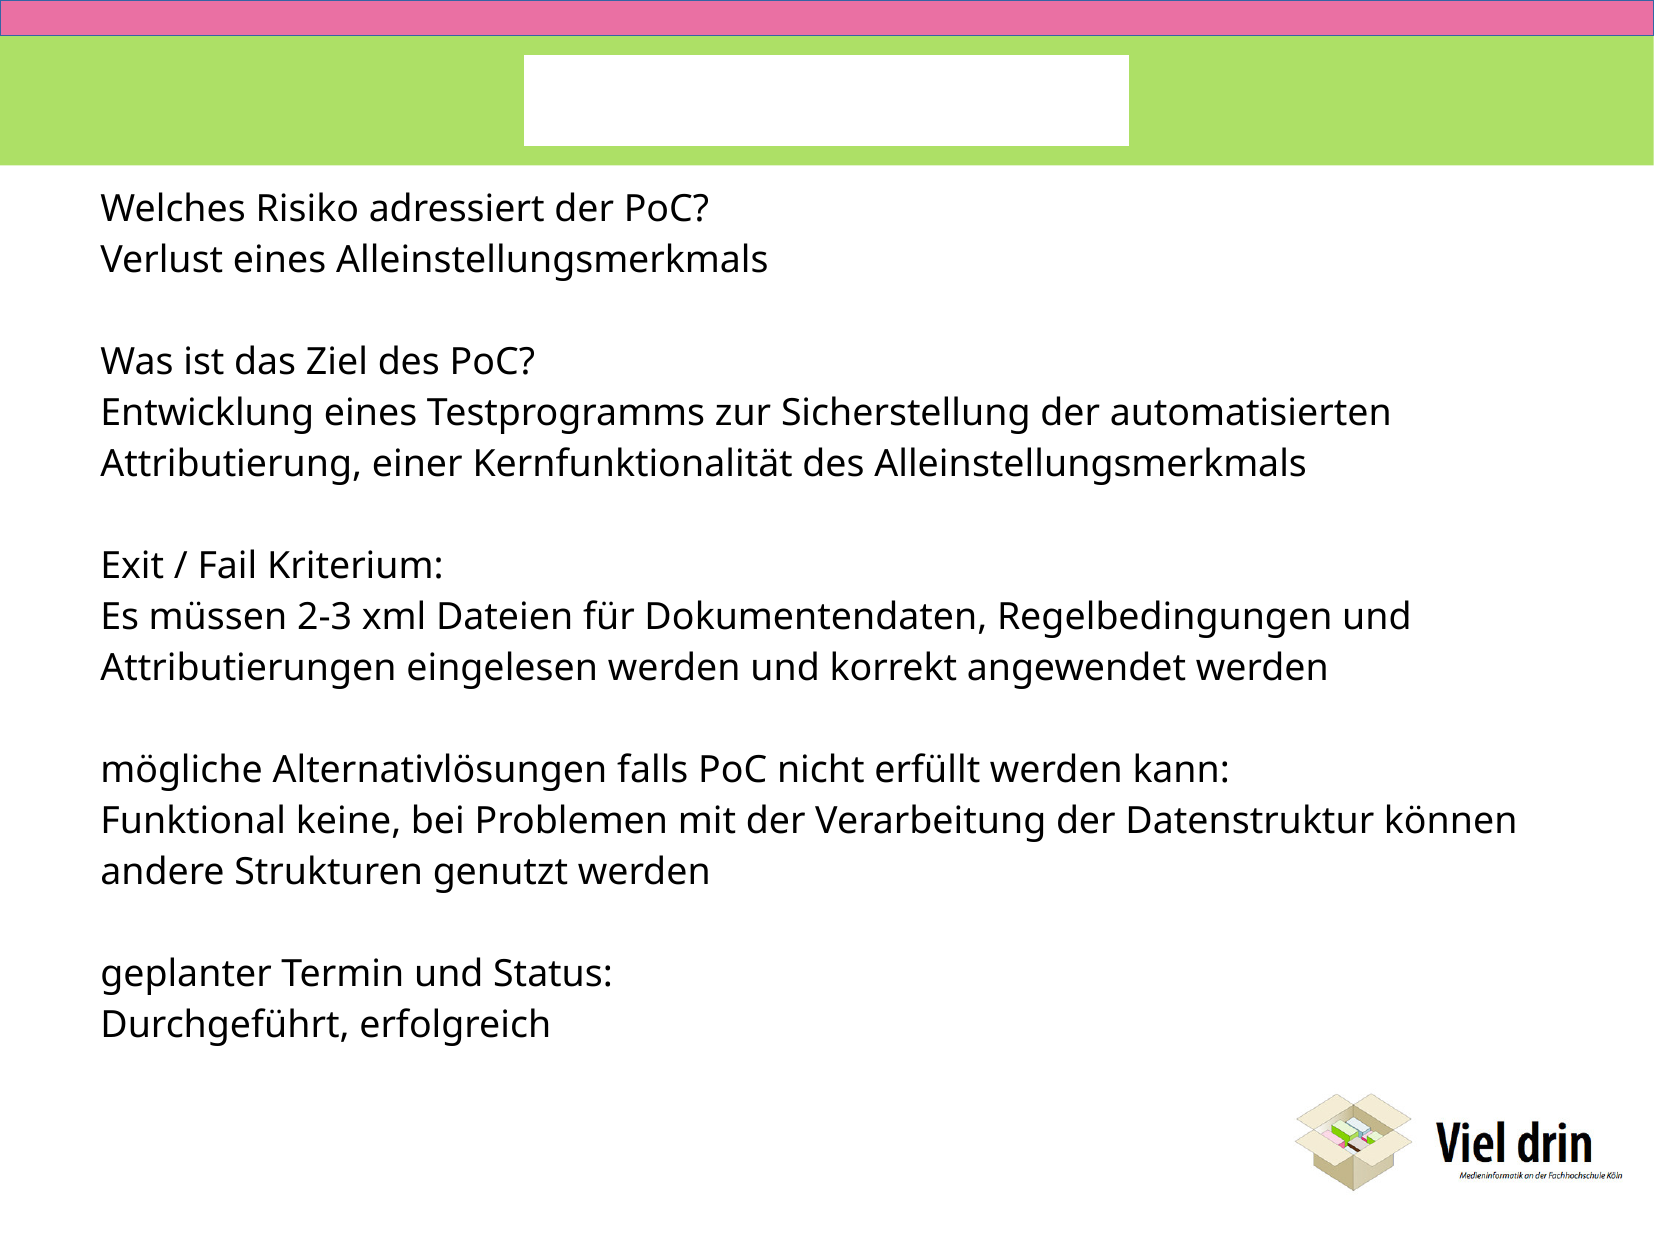

# PoC 1: RegelEngine
Welches Risiko adressiert der PoC?
Verlust eines Alleinstellungsmerkmals
Was ist das Ziel des PoC?
Entwicklung eines Testprogramms zur Sicherstellung der automatisierten Attributierung, einer Kernfunktionalität des Alleinstellungsmerkmals
Exit / Fail Kriterium:
Es müssen 2-3 xml Dateien für Dokumentendaten, Regelbedingungen und Attributierungen eingelesen werden und korrekt angewendet werden
mögliche Alternativlösungen falls PoC nicht erfüllt werden kann:
Funktional keine, bei Problemen mit der Verarbeitung der Datenstruktur können andere Strukturen genutzt werden
geplanter Termin und Status:
Durchgeführt, erfolgreich